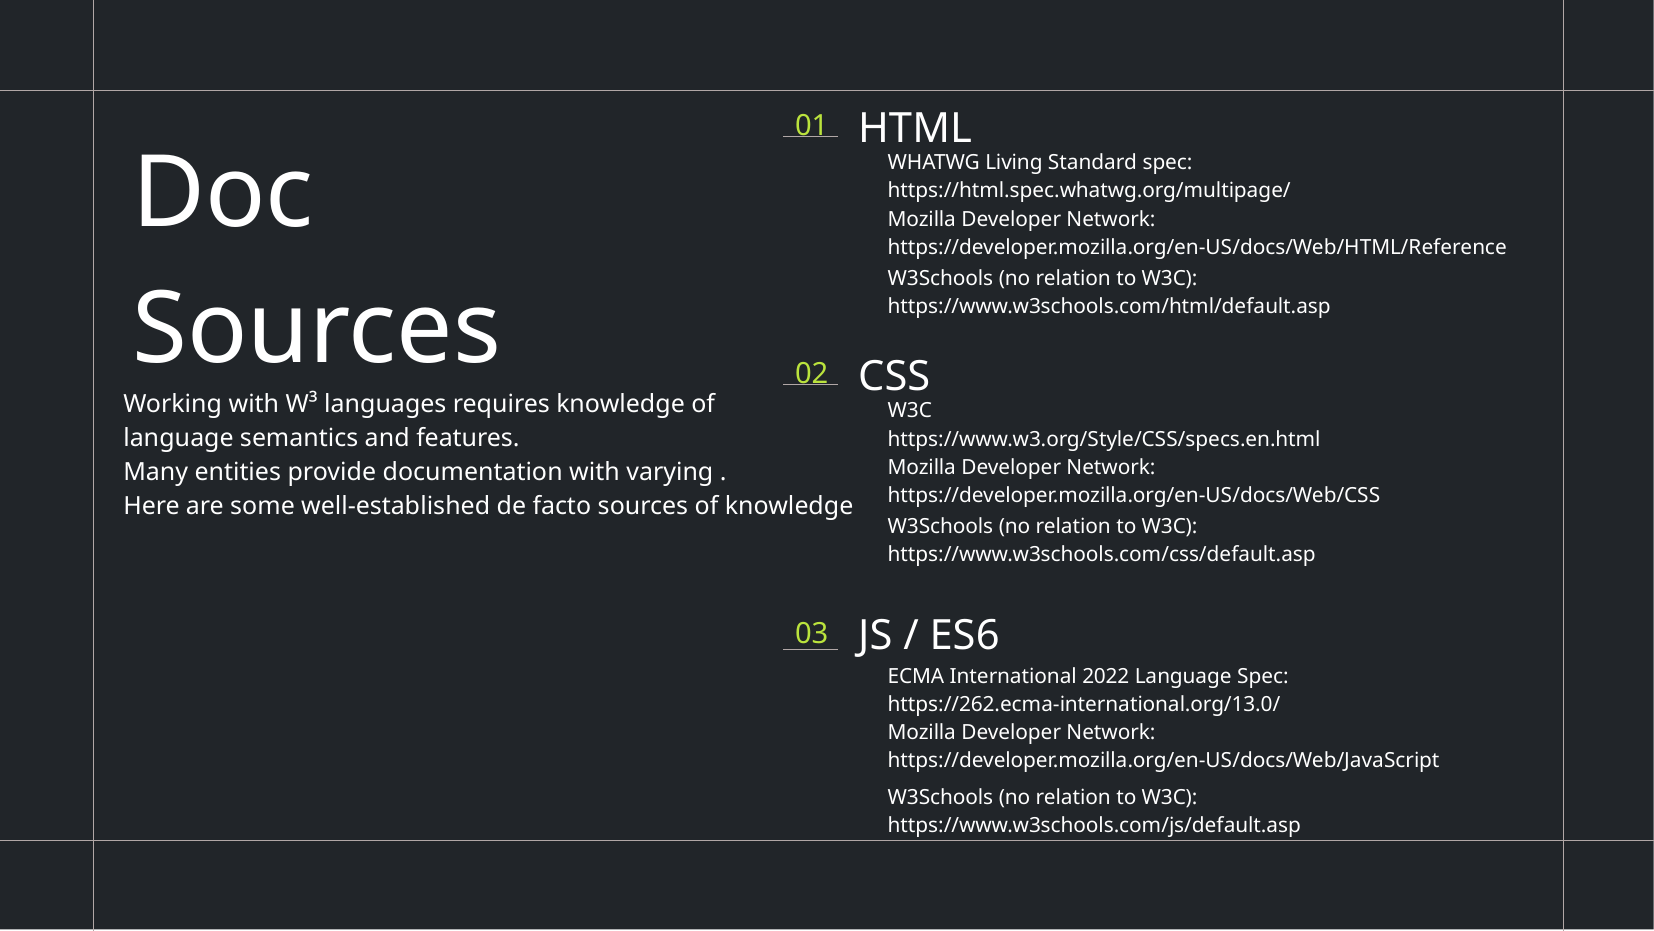

HTML
01
Doc
Sources
WHATWG Living Standard spec:
https://html.spec.whatwg.org/multipage/
Mozilla Developer Network:
https://developer.mozilla.org/en-US/docs/Web/HTML/Reference
W3Schools (no relation to W3C):
https://www.w3schools.com/html/default.asp
CSS
02
Working with W³ languages requires knowledge of
language semantics and features.
Many entities provide documentation with varying .
Here are some well-established de facto sources of knowledge
W3C
https://www.w3.org/Style/CSS/specs.en.html
Mozilla Developer Network:
https://developer.mozilla.org/en-US/docs/Web/CSS
W3Schools (no relation to W3C):
https://www.w3schools.com/css/default.asp
JS / ES6
03
ECMA International 2022 Language Spec:
https://262.ecma-international.org/13.0/
Mozilla Developer Network:
https://developer.mozilla.org/en-US/docs/Web/JavaScript
W3Schools (no relation to W3C):
https://www.w3schools.com/js/default.asp